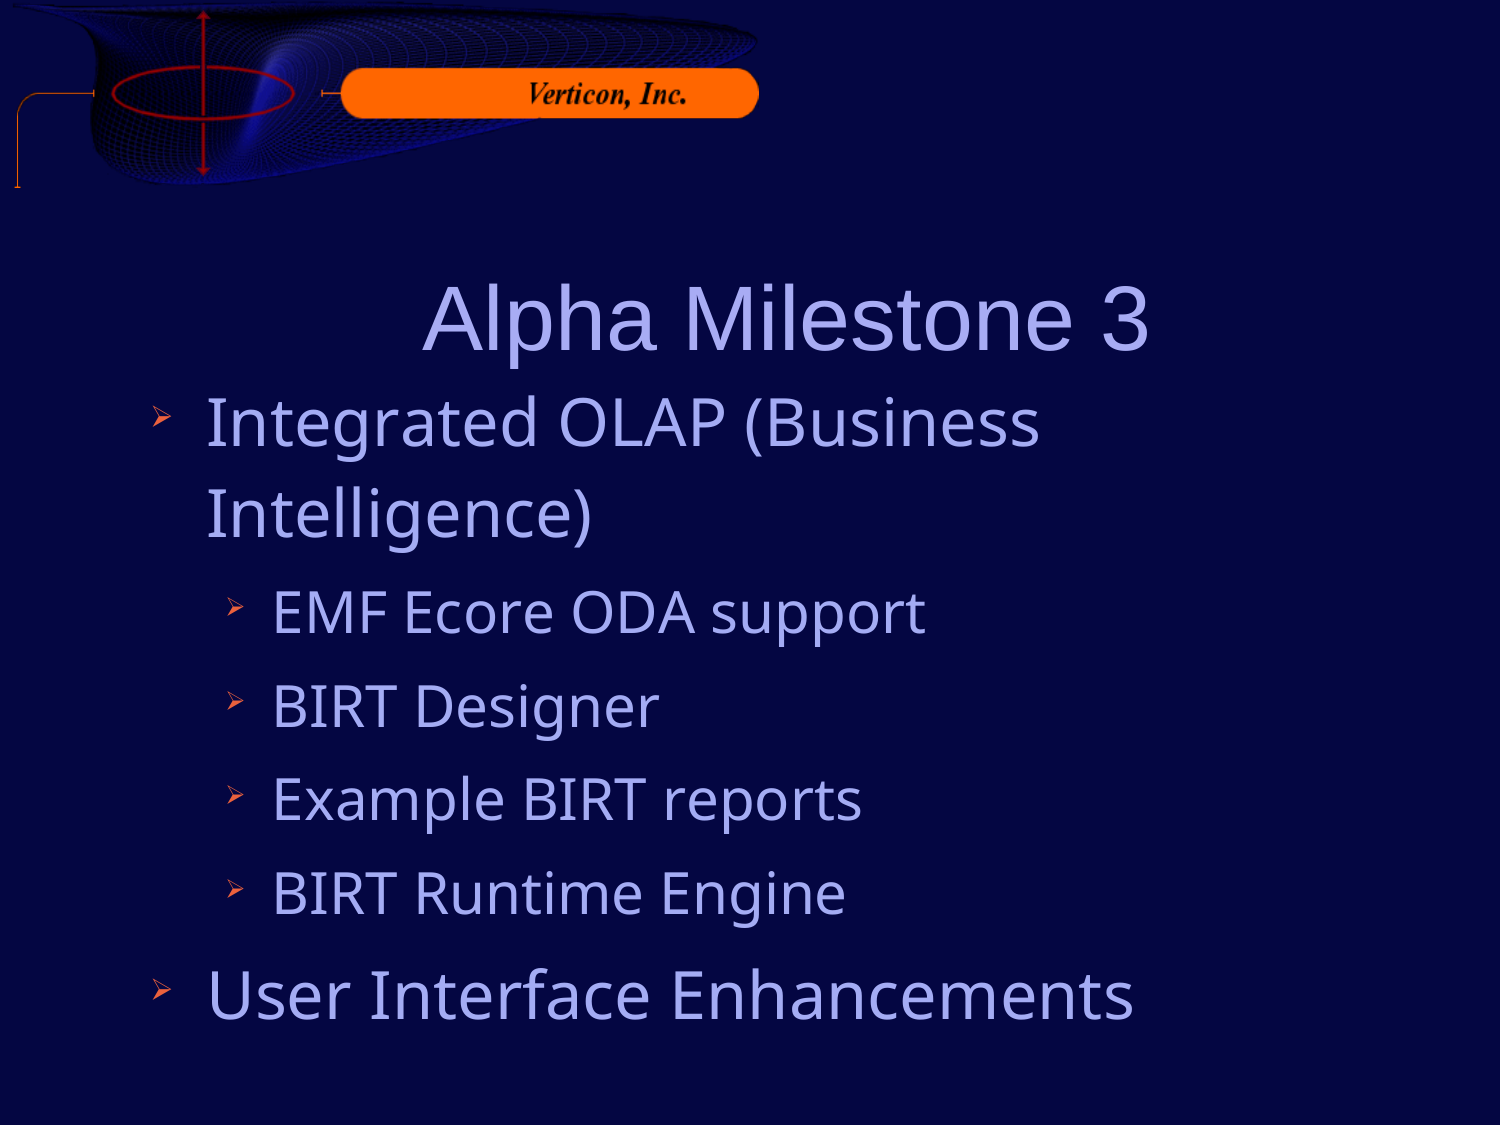

# Alpha Milestone 3
Integrated OLAP (Business Intelligence)
EMF Ecore ODA support
BIRT Designer
Example BIRT reports
BIRT Runtime Engine
User Interface Enhancements